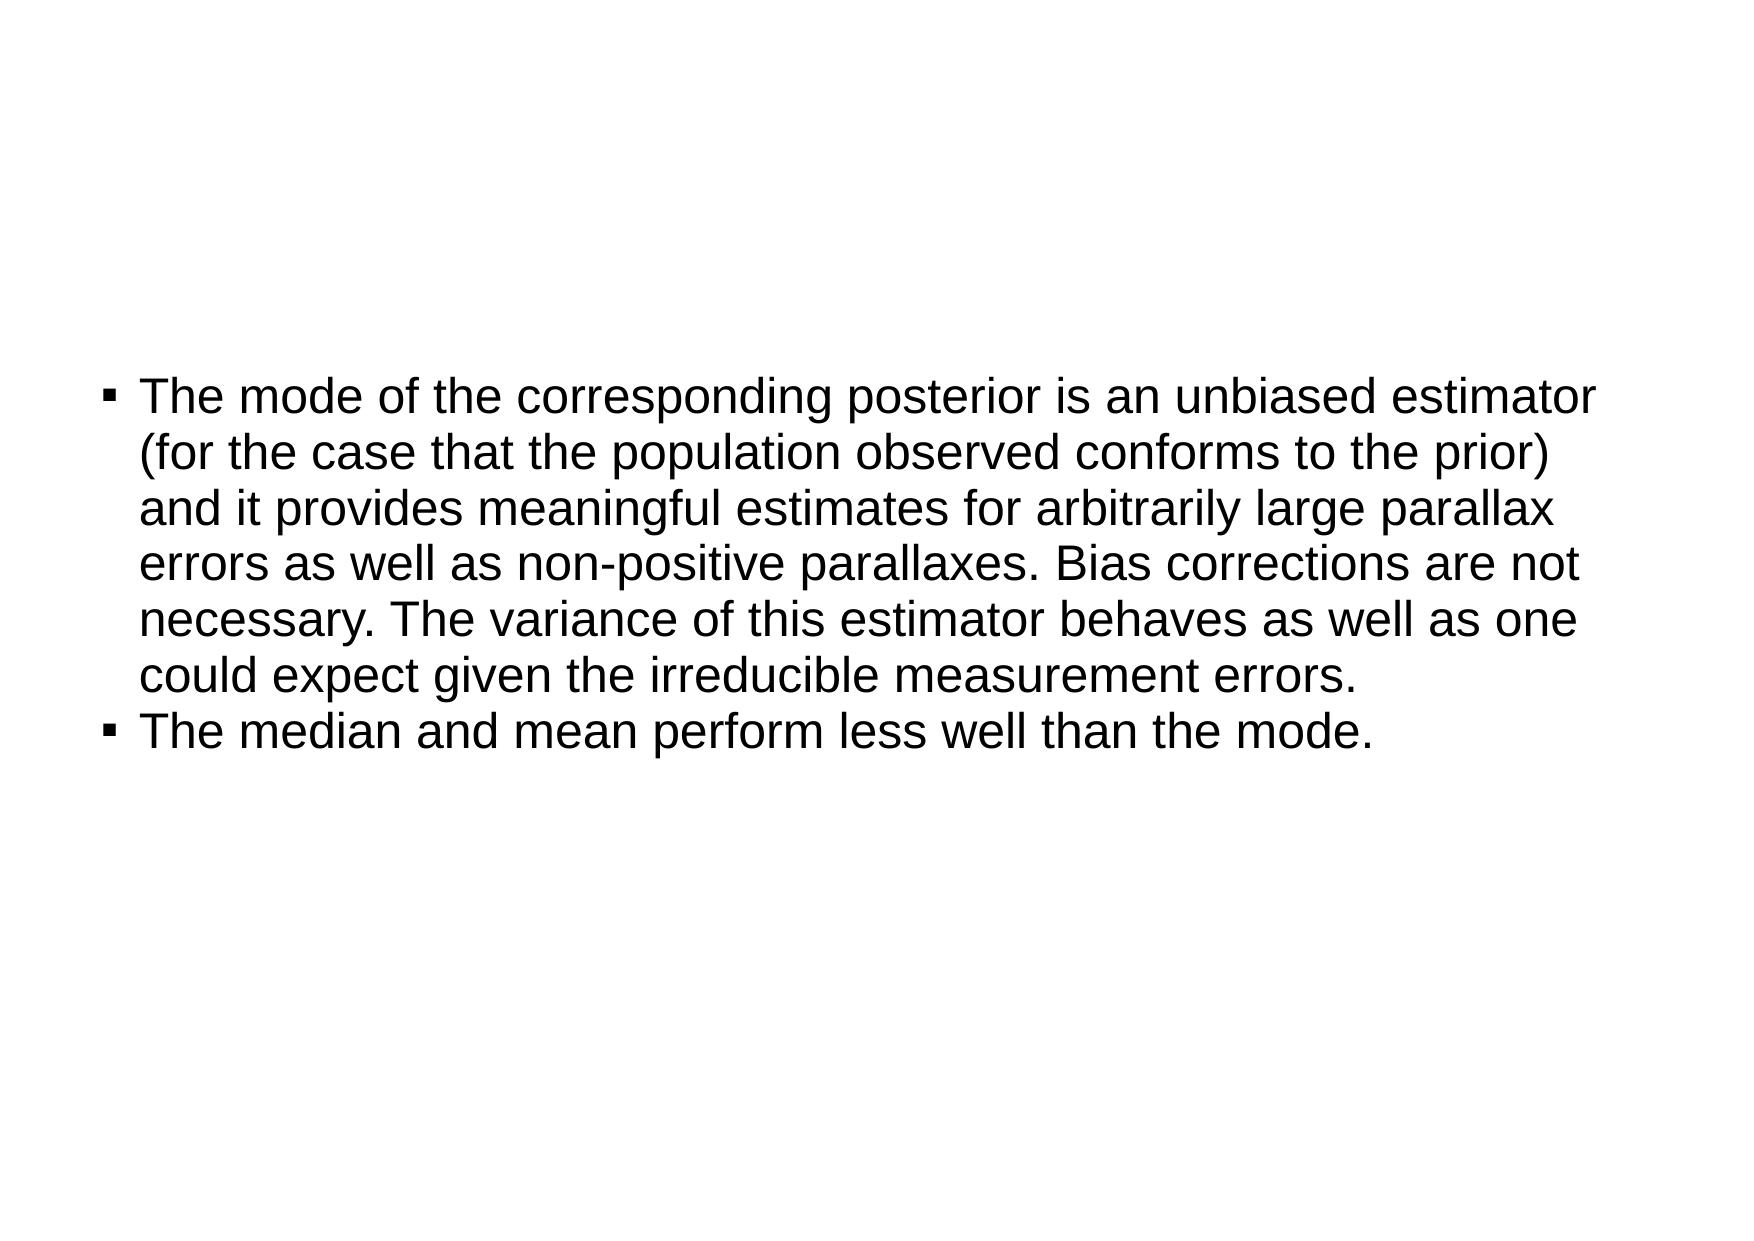

The mode of the corresponding posterior is an unbiased estimator (for the case that the population observed conforms to the prior) and it provides meaningful estimates for arbitrarily large parallax errors as well as non-positive parallaxes. Bias corrections are not necessary. The variance of this estimator behaves as well as one could expect given the irreducible measurement errors.
The median and mean perform less well than the mode.